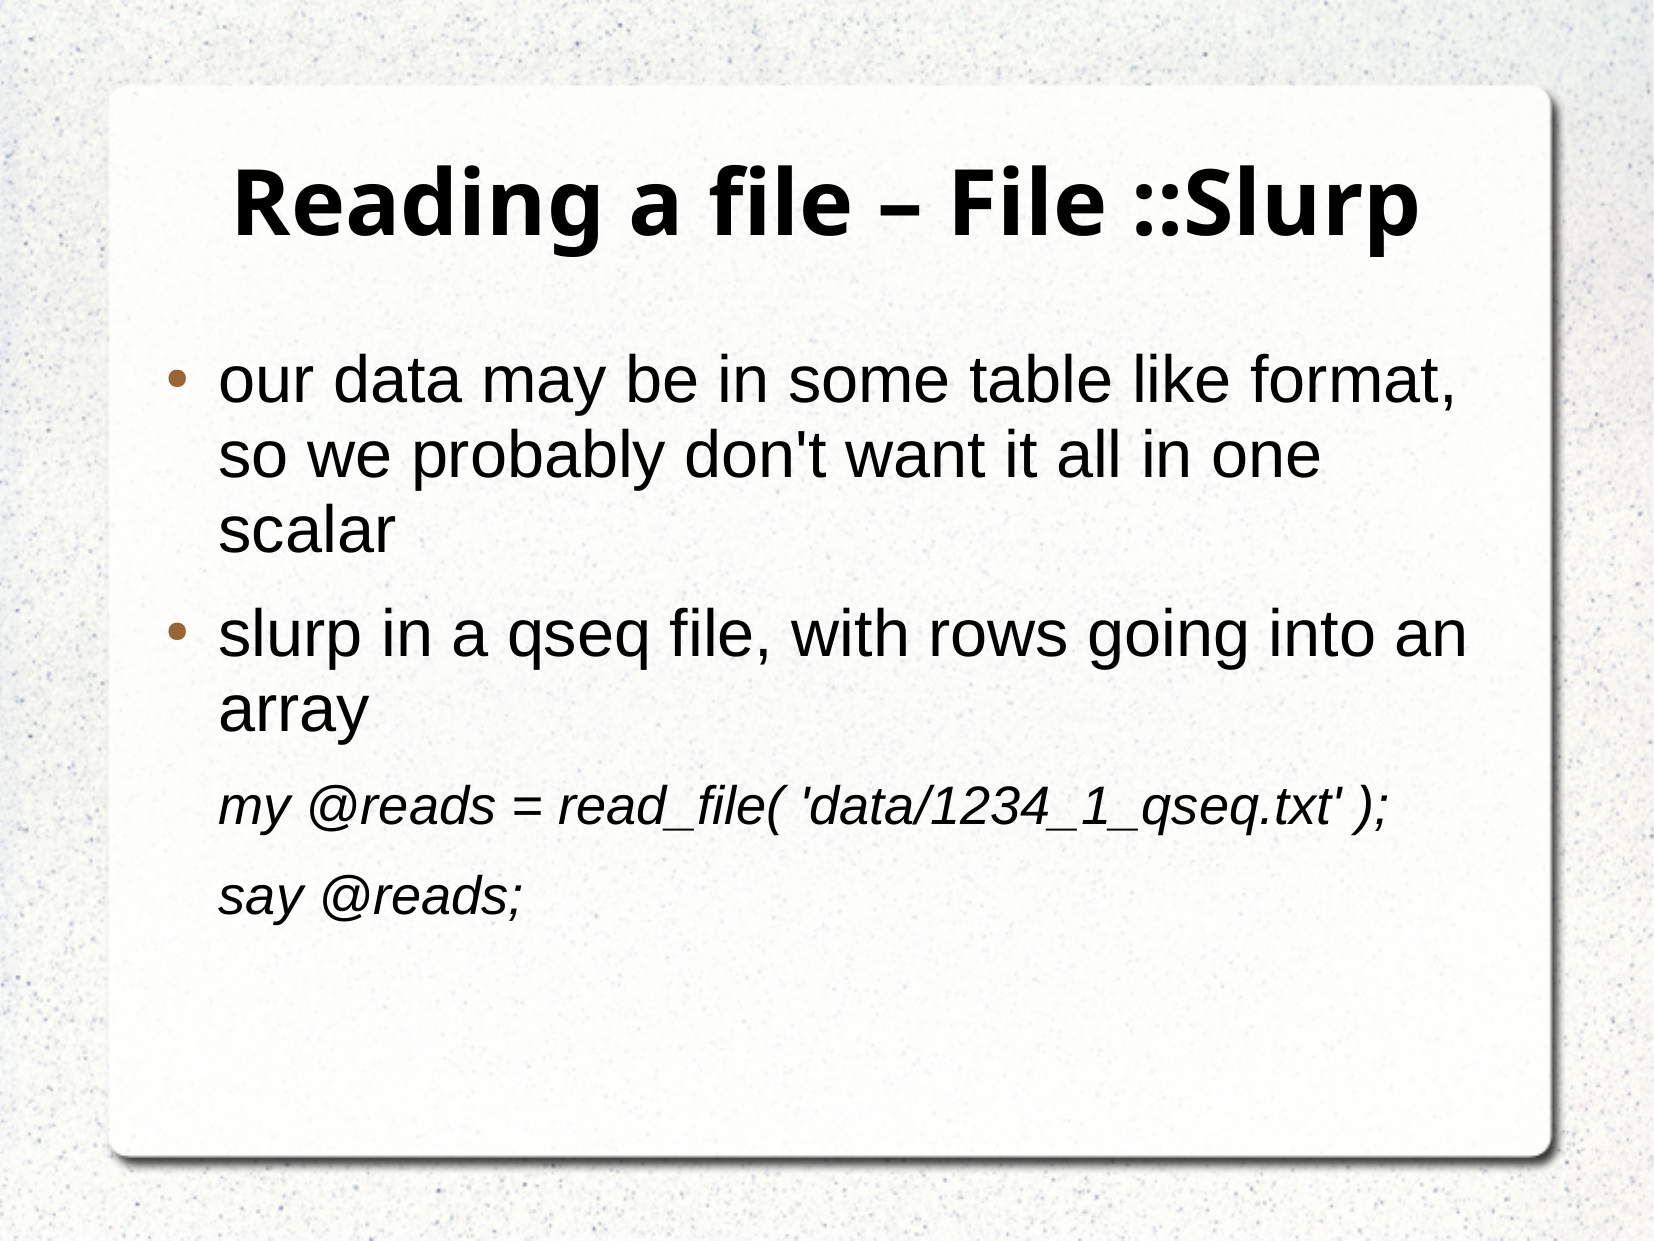

# Reading a file – File ::Slurp
our data may be in some table like format, so we probably don't want it all in one scalar
slurp in a qseq file, with rows going into an array
my @reads = read_file( 'data/1234_1_qseq.txt' );
say @reads;